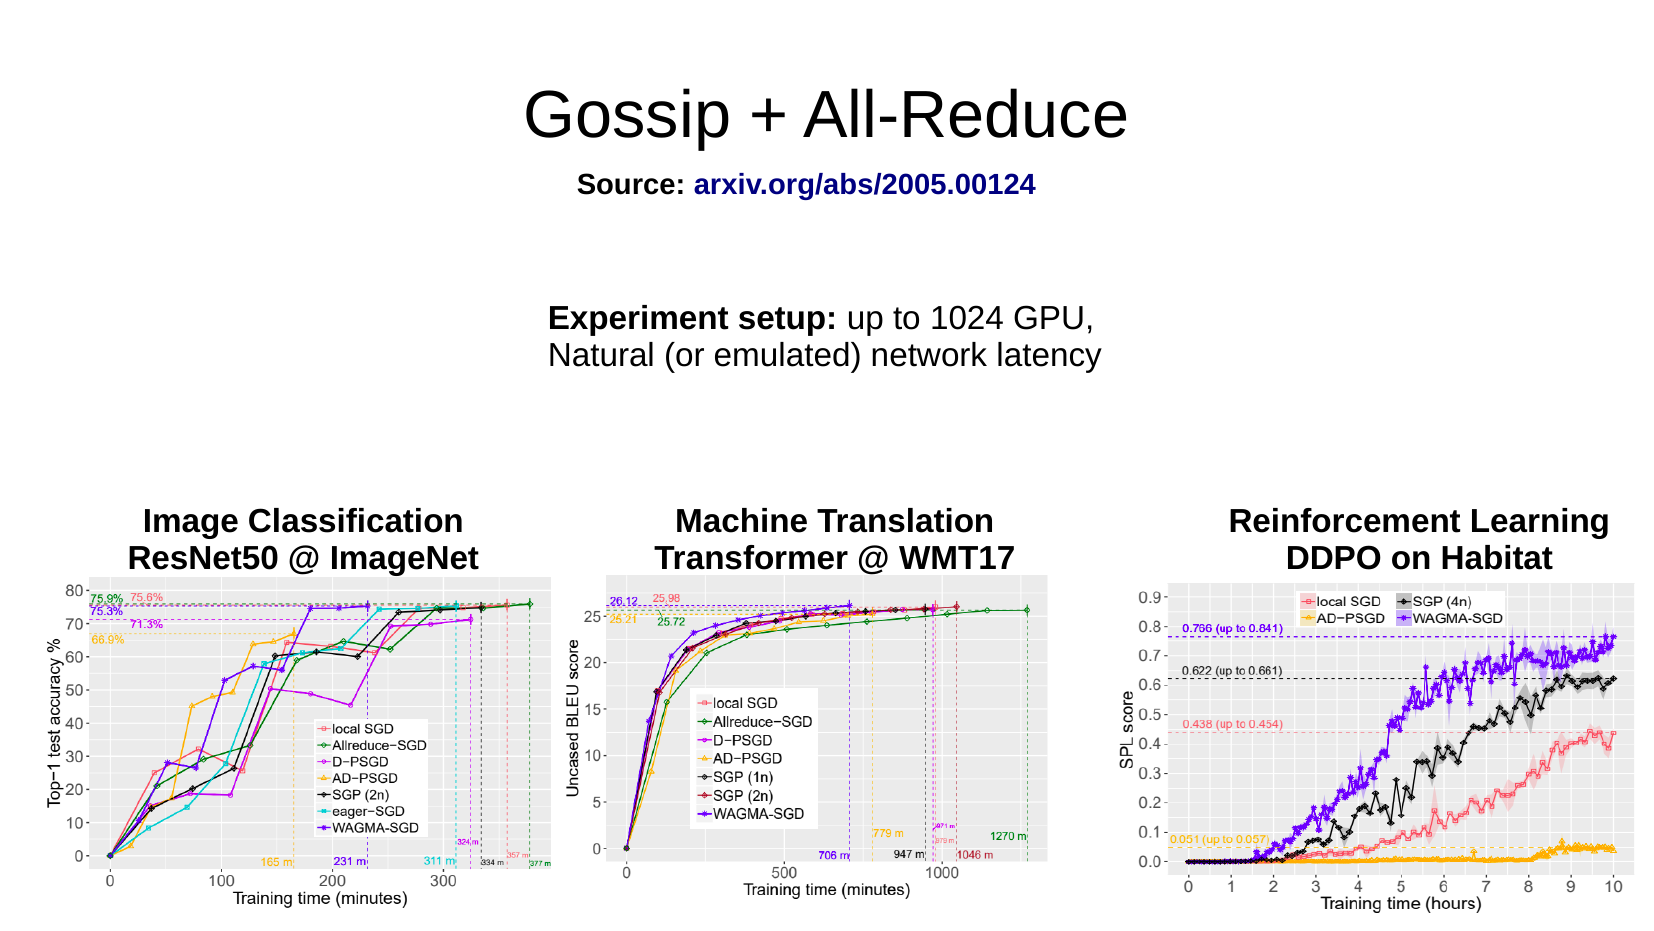

# Gossip + All-Reduce
Source: arxiv.org/abs/2005.00124
Experiment setup: up to 1024 GPU,
Natural (or emulated) network latency
Reinforcement Learning
DDPO on Habitat
Machine Translation
Transformer @ WMT17
Image Classification
ResNet50 @ ImageNet